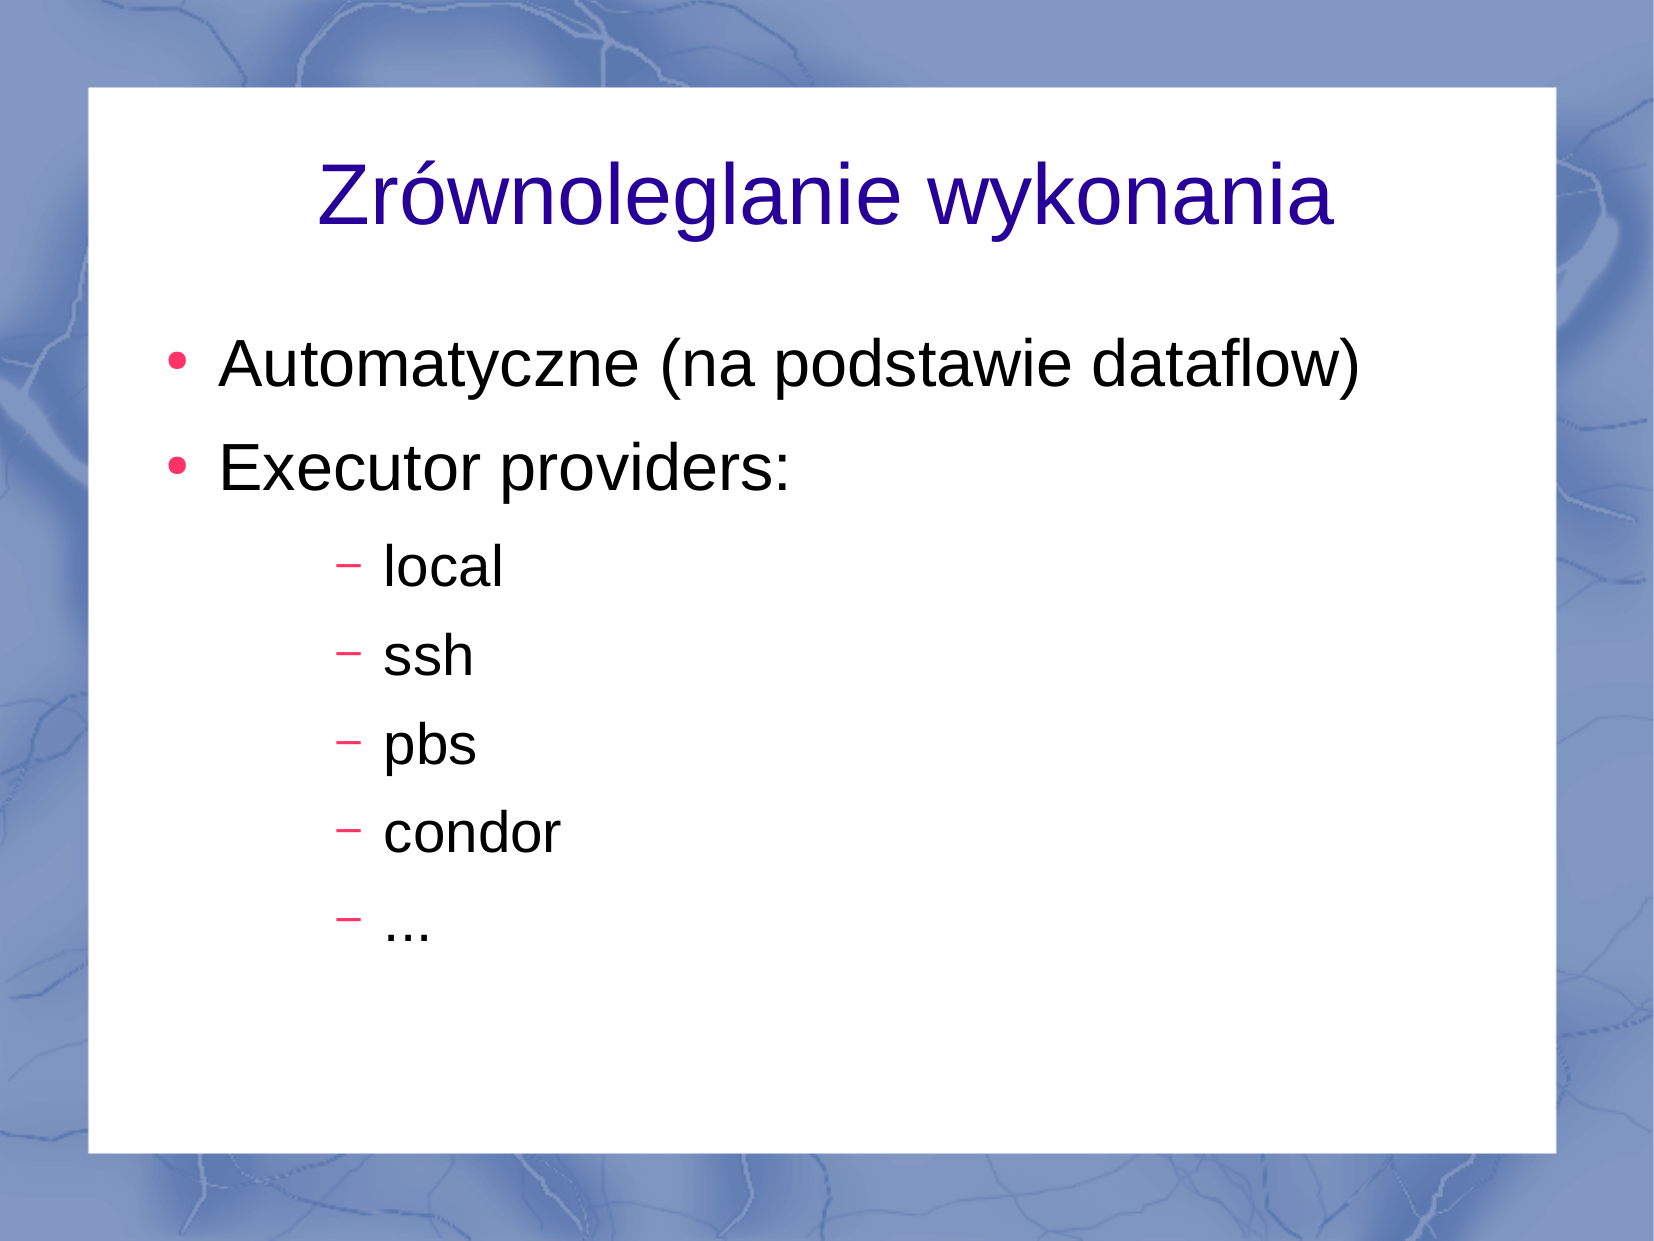

# Zrównoleglanie wykonania
Automatyczne (na podstawie dataflow)
Executor providers:
local
ssh
pbs
condor
...